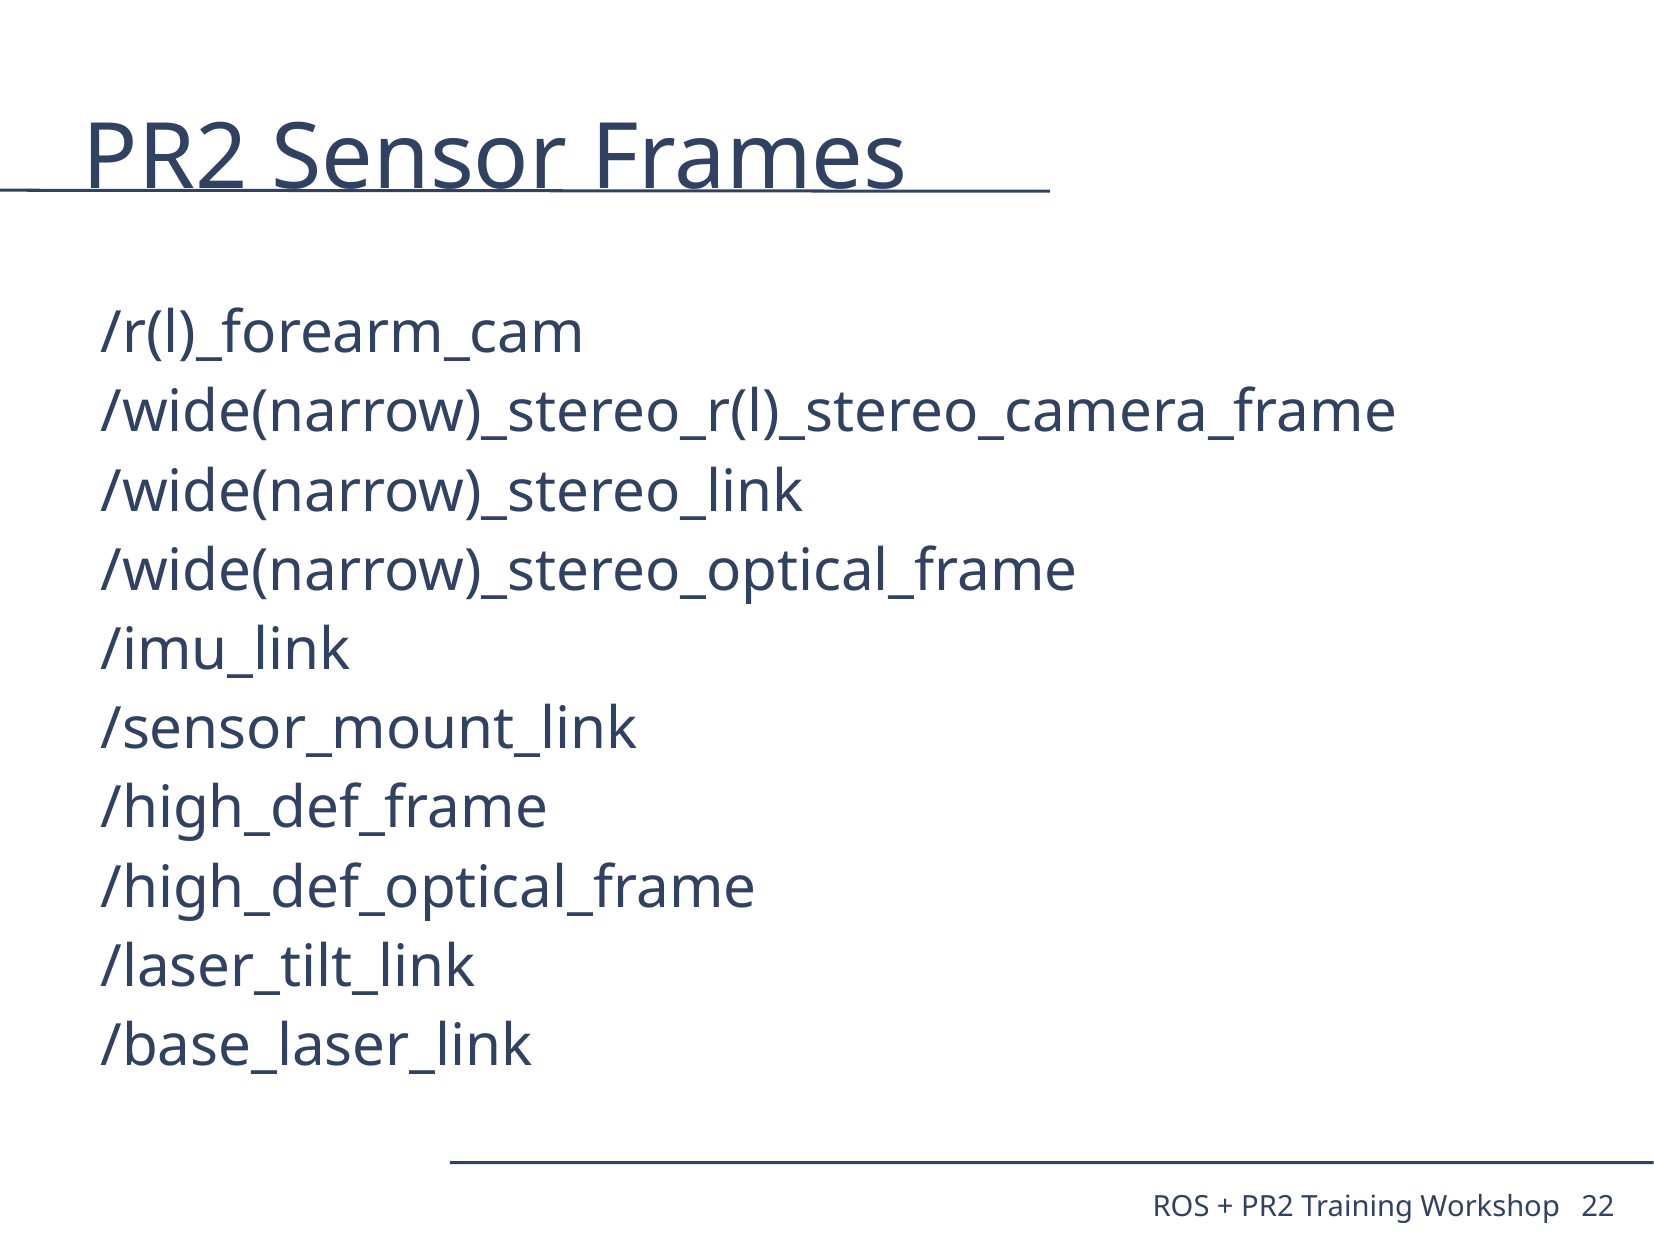

# PR2 Sensor Frames
/r(l)_forearm_cam
/wide(narrow)_stereo_r(l)_stereo_camera_frame
/wide(narrow)_stereo_link
/wide(narrow)_stereo_optical_frame
/imu_link
/sensor_mount_link
/high_def_frame
/high_def_optical_frame
/laser_tilt_link
/base_laser_link